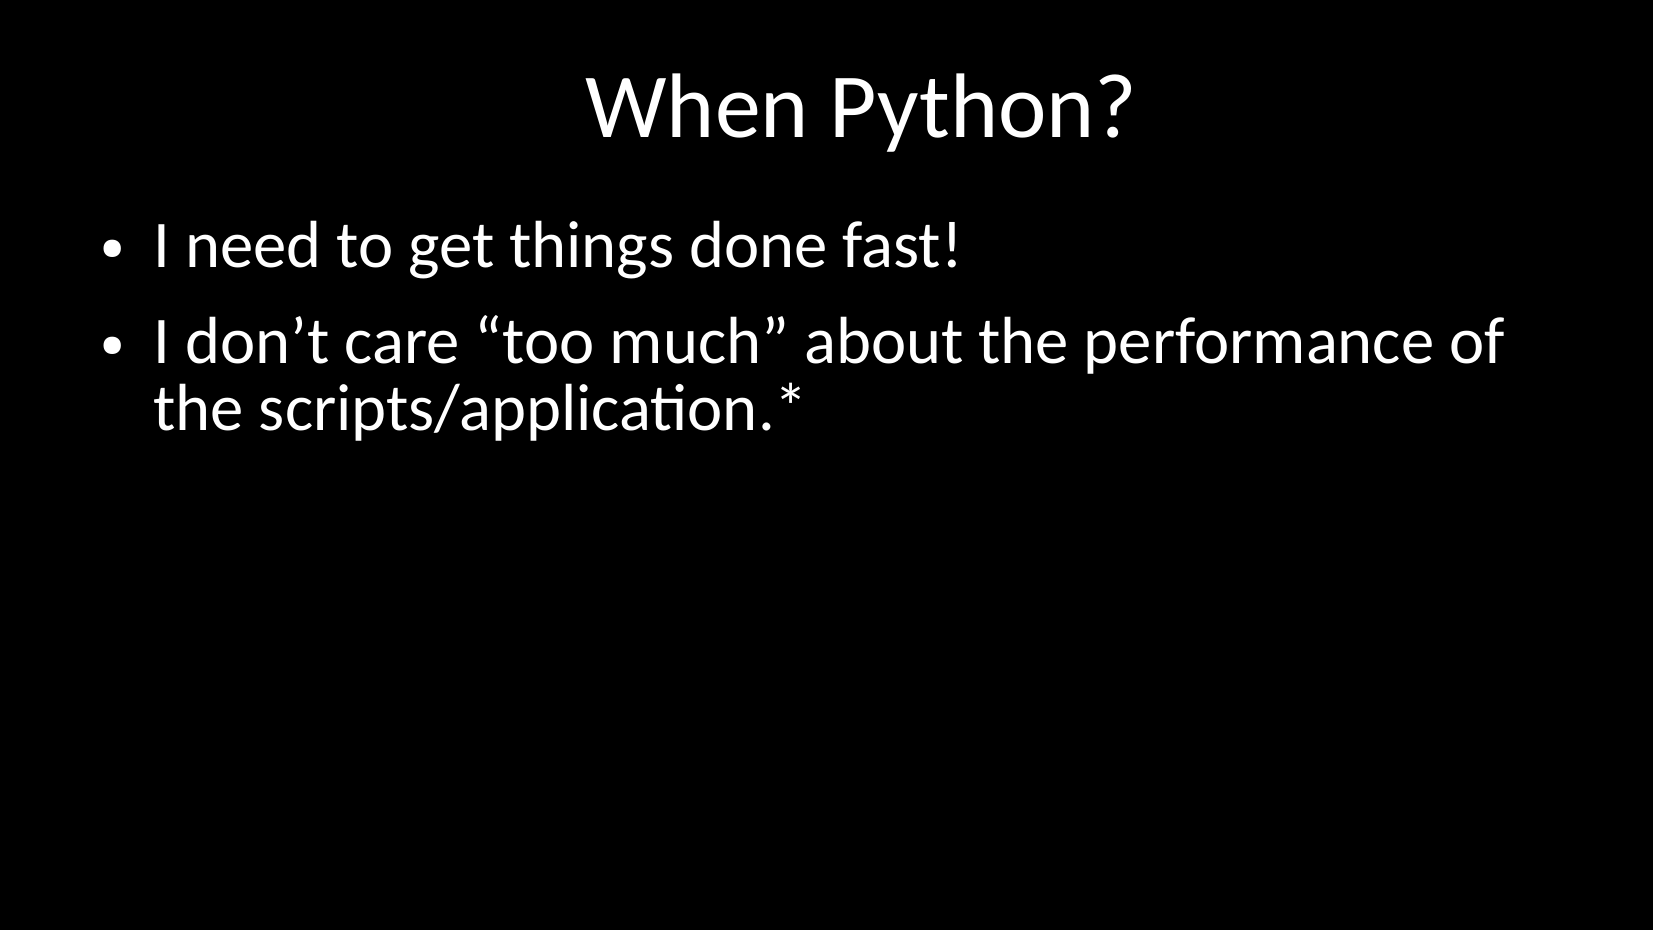

# When Python?
I need to get things done fast!
I don’t care “too much” about the performance of the scripts/application.*